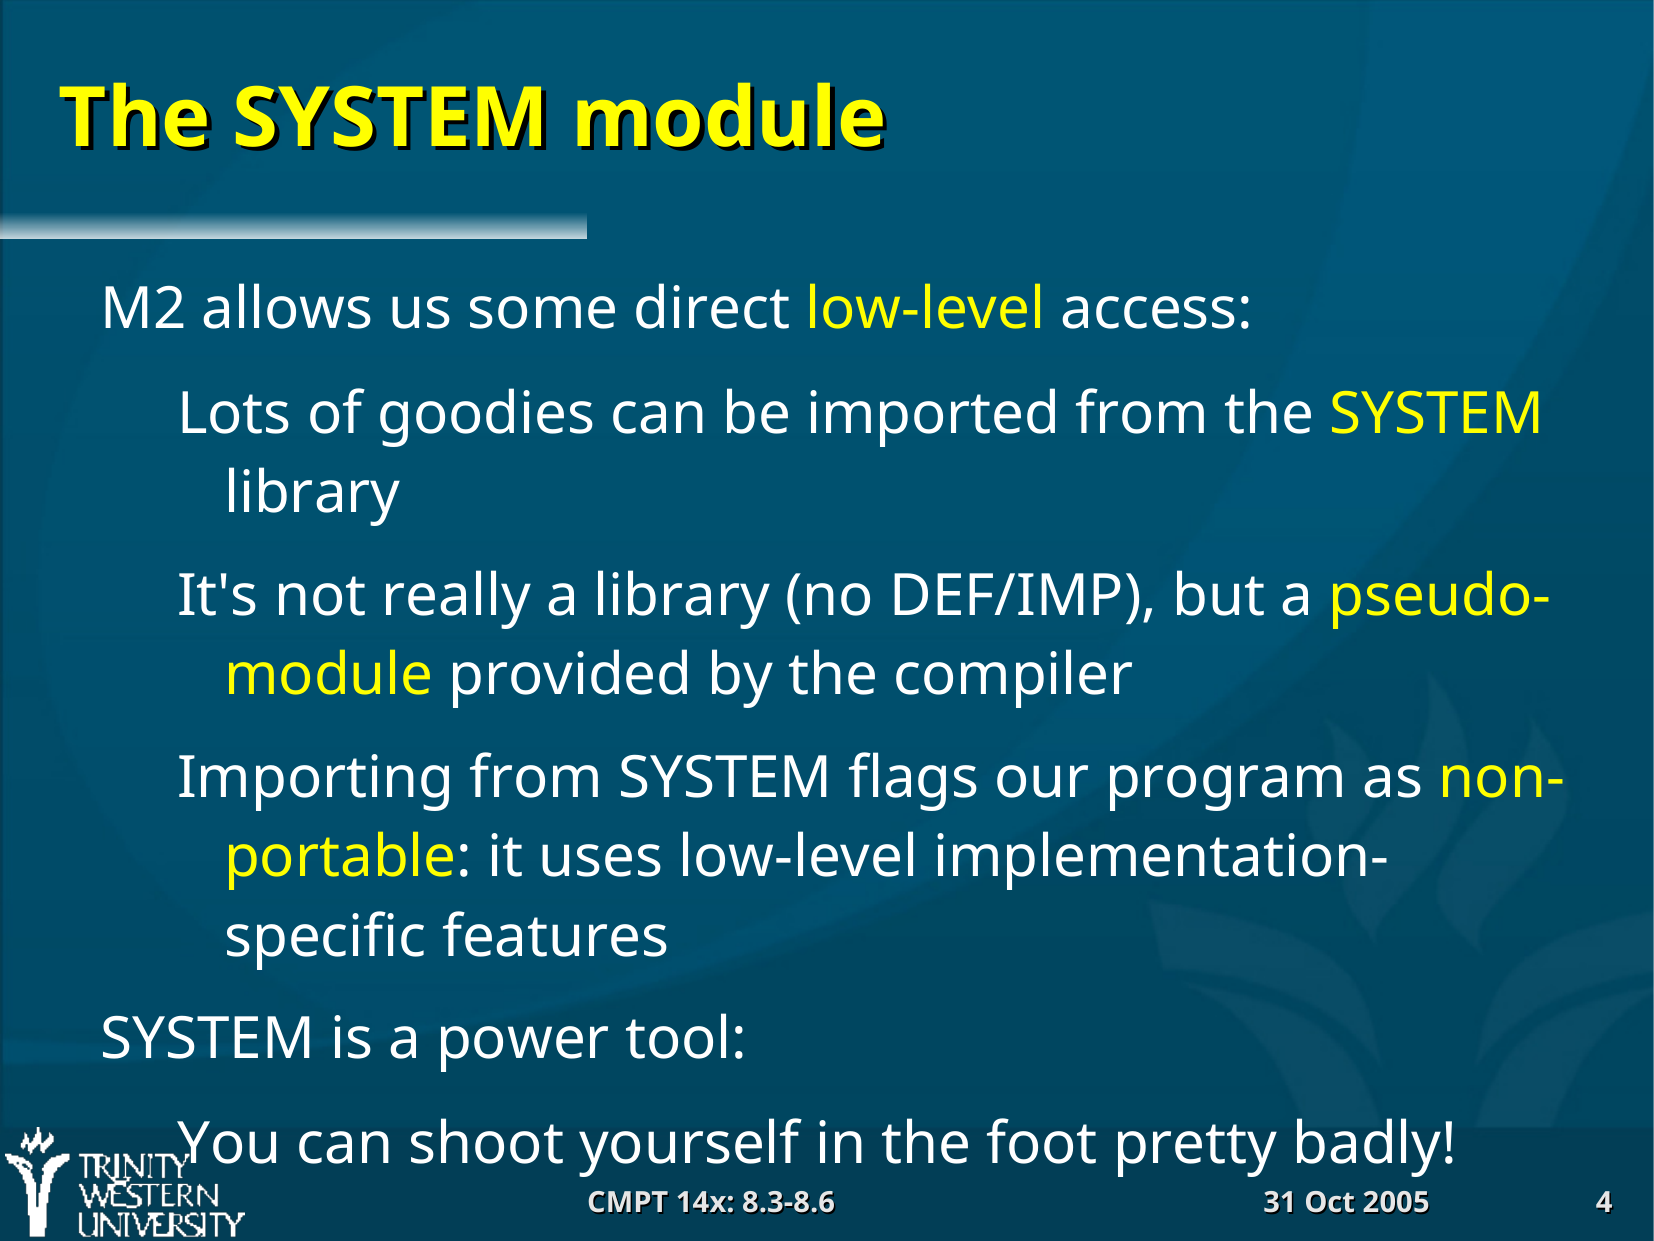

# The SYSTEM module
M2 allows us some direct low-level access:
Lots of goodies can be imported from the SYSTEM library
It's not really a library (no DEF/IMP), but a pseudo-module provided by the compiler
Importing from SYSTEM flags our program as non-portable: it uses low-level implementation-specific features
SYSTEM is a power tool:
You can shoot yourself in the foot pretty badly!
CMPT 14x: 8.3-8.6
31 Oct 2005
4